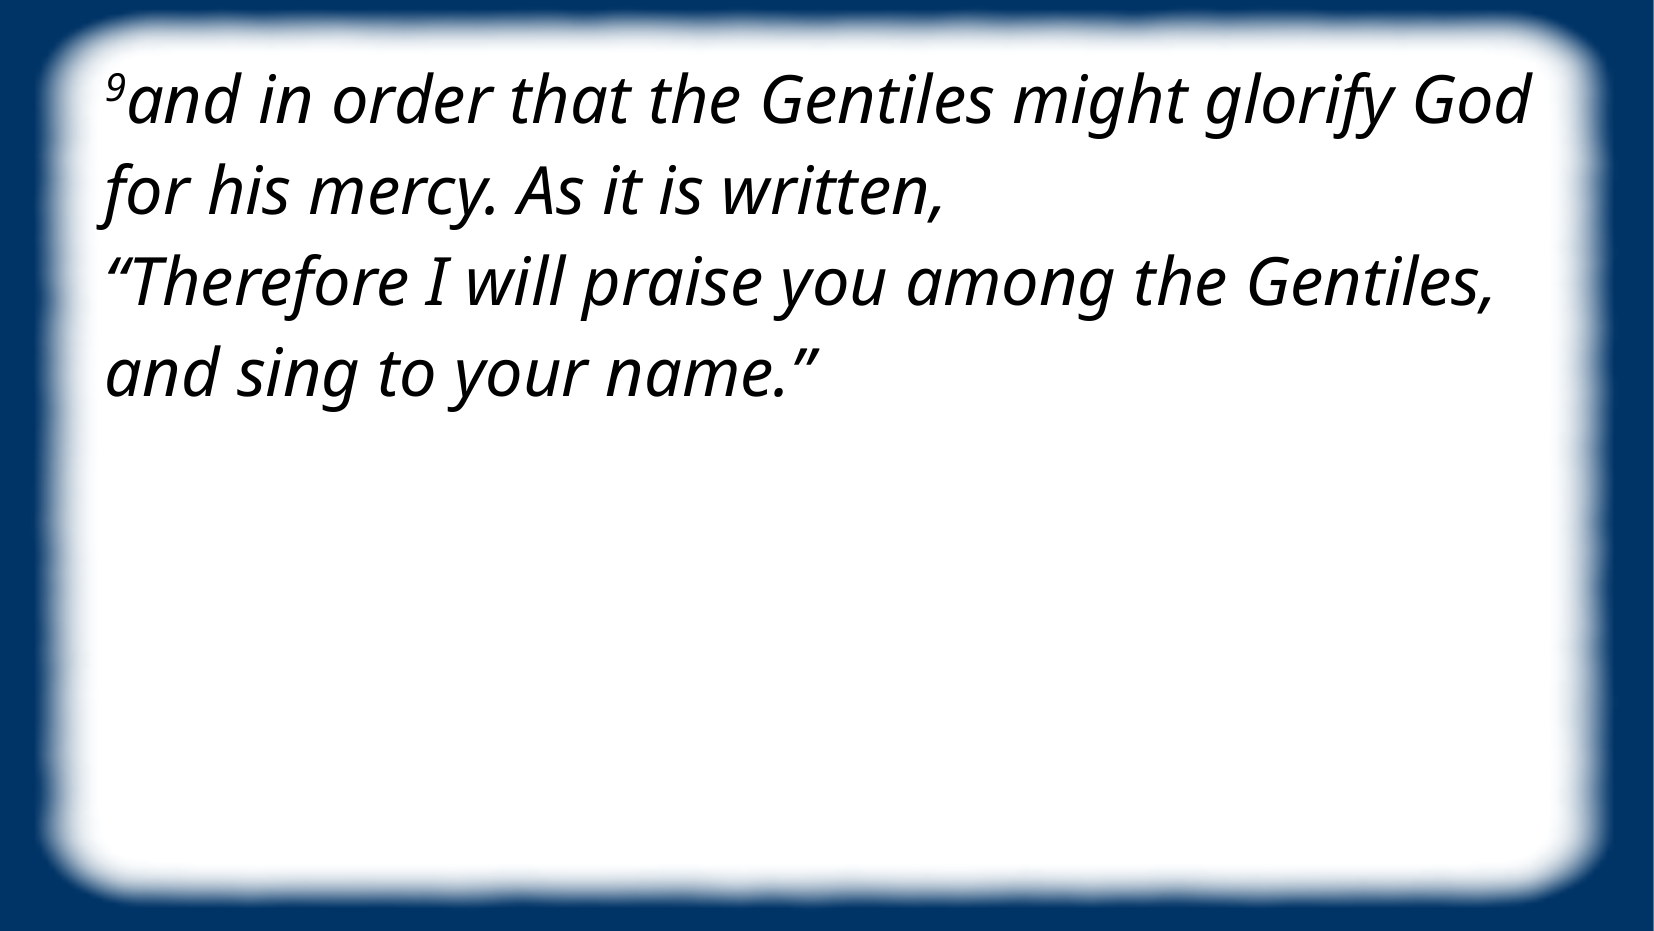

9and in order that the Gentiles might glorify God for his mercy. As it is written,
“Therefore I will praise you among the Gentiles,
and sing to your name.”